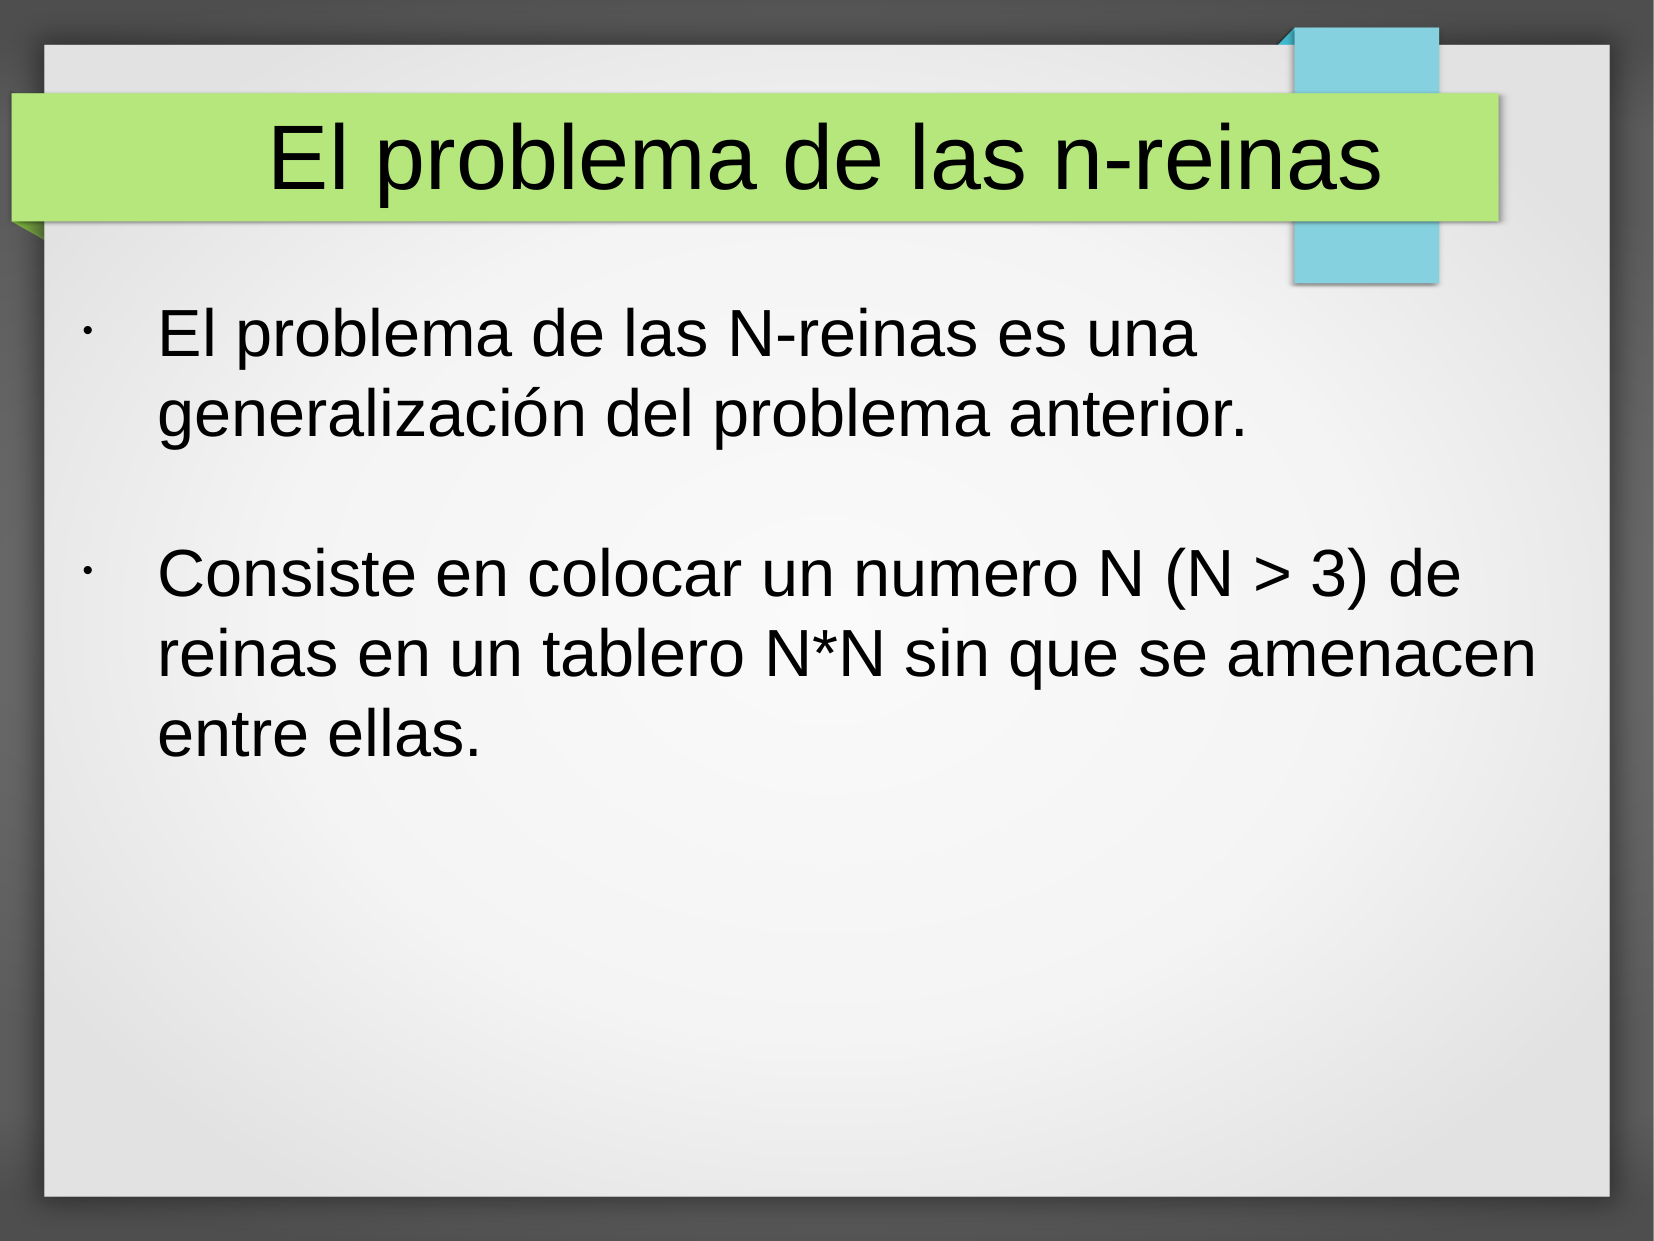

El problema de las n-reinas
El problema de las N-reinas es una generalización del problema anterior.
Consiste en colocar un numero N (N > 3) de reinas en un tablero N*N sin que se amenacen entre ellas.